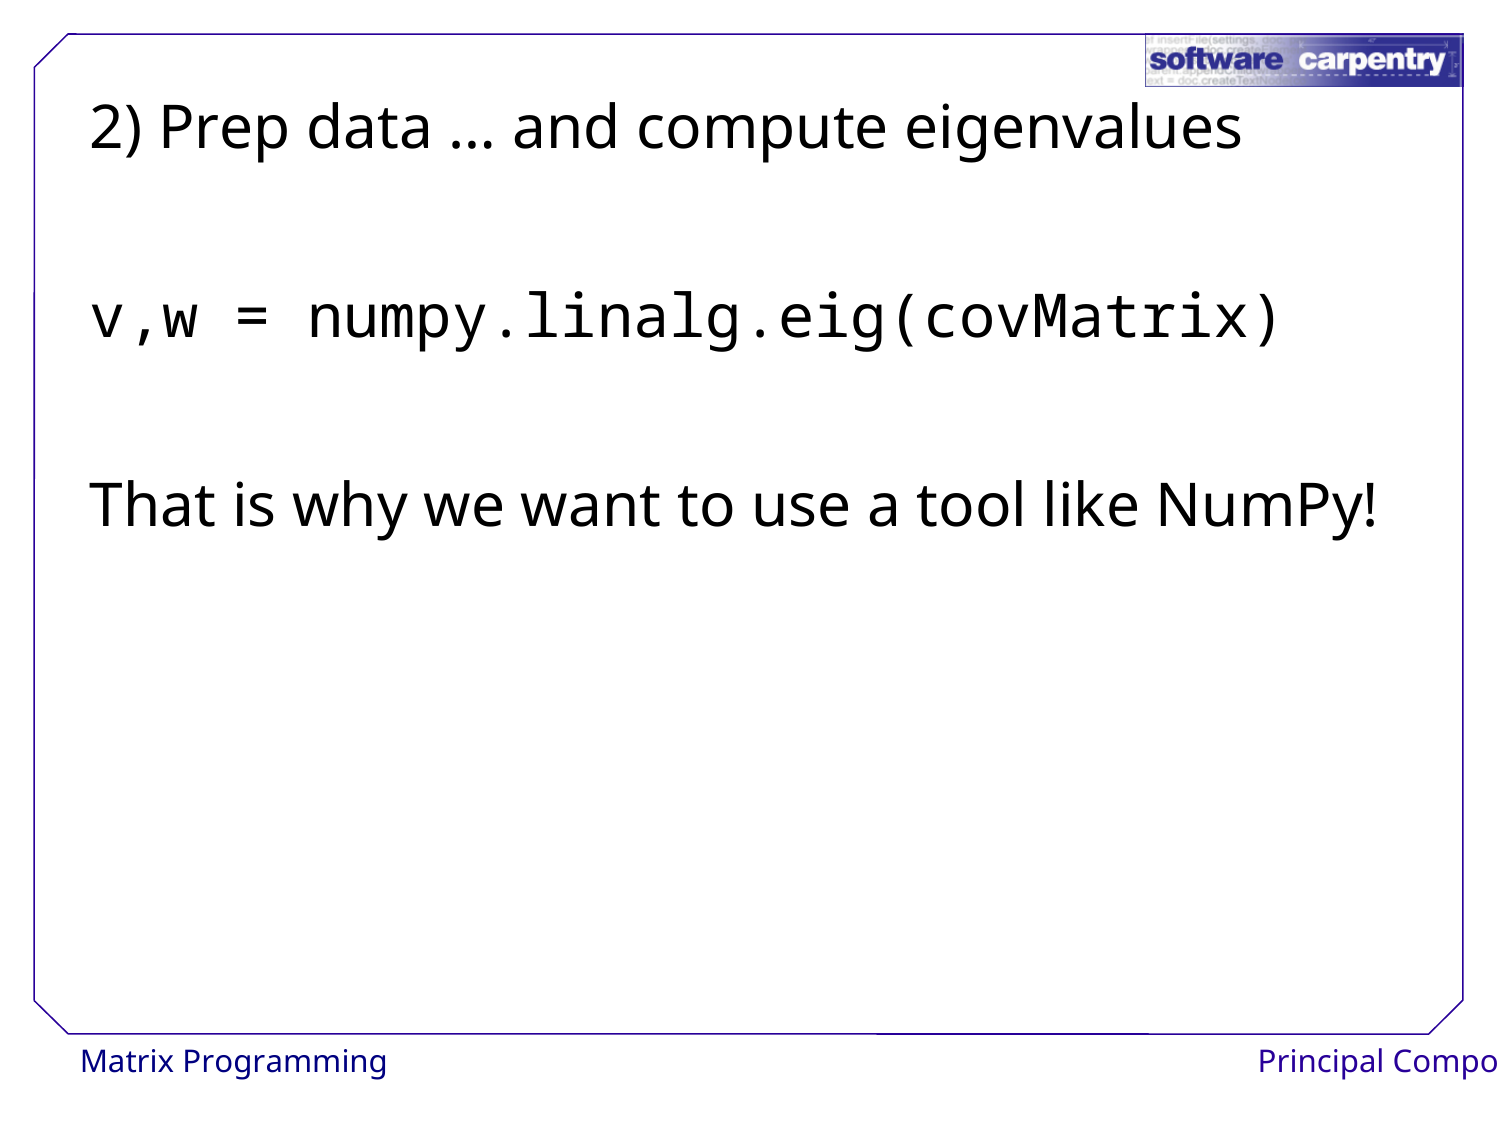

# 2) Prep data … and compute eigenvalues
v,w = numpy.linalg.eig(covMatrix)
That is why we want to use a tool like NumPy!